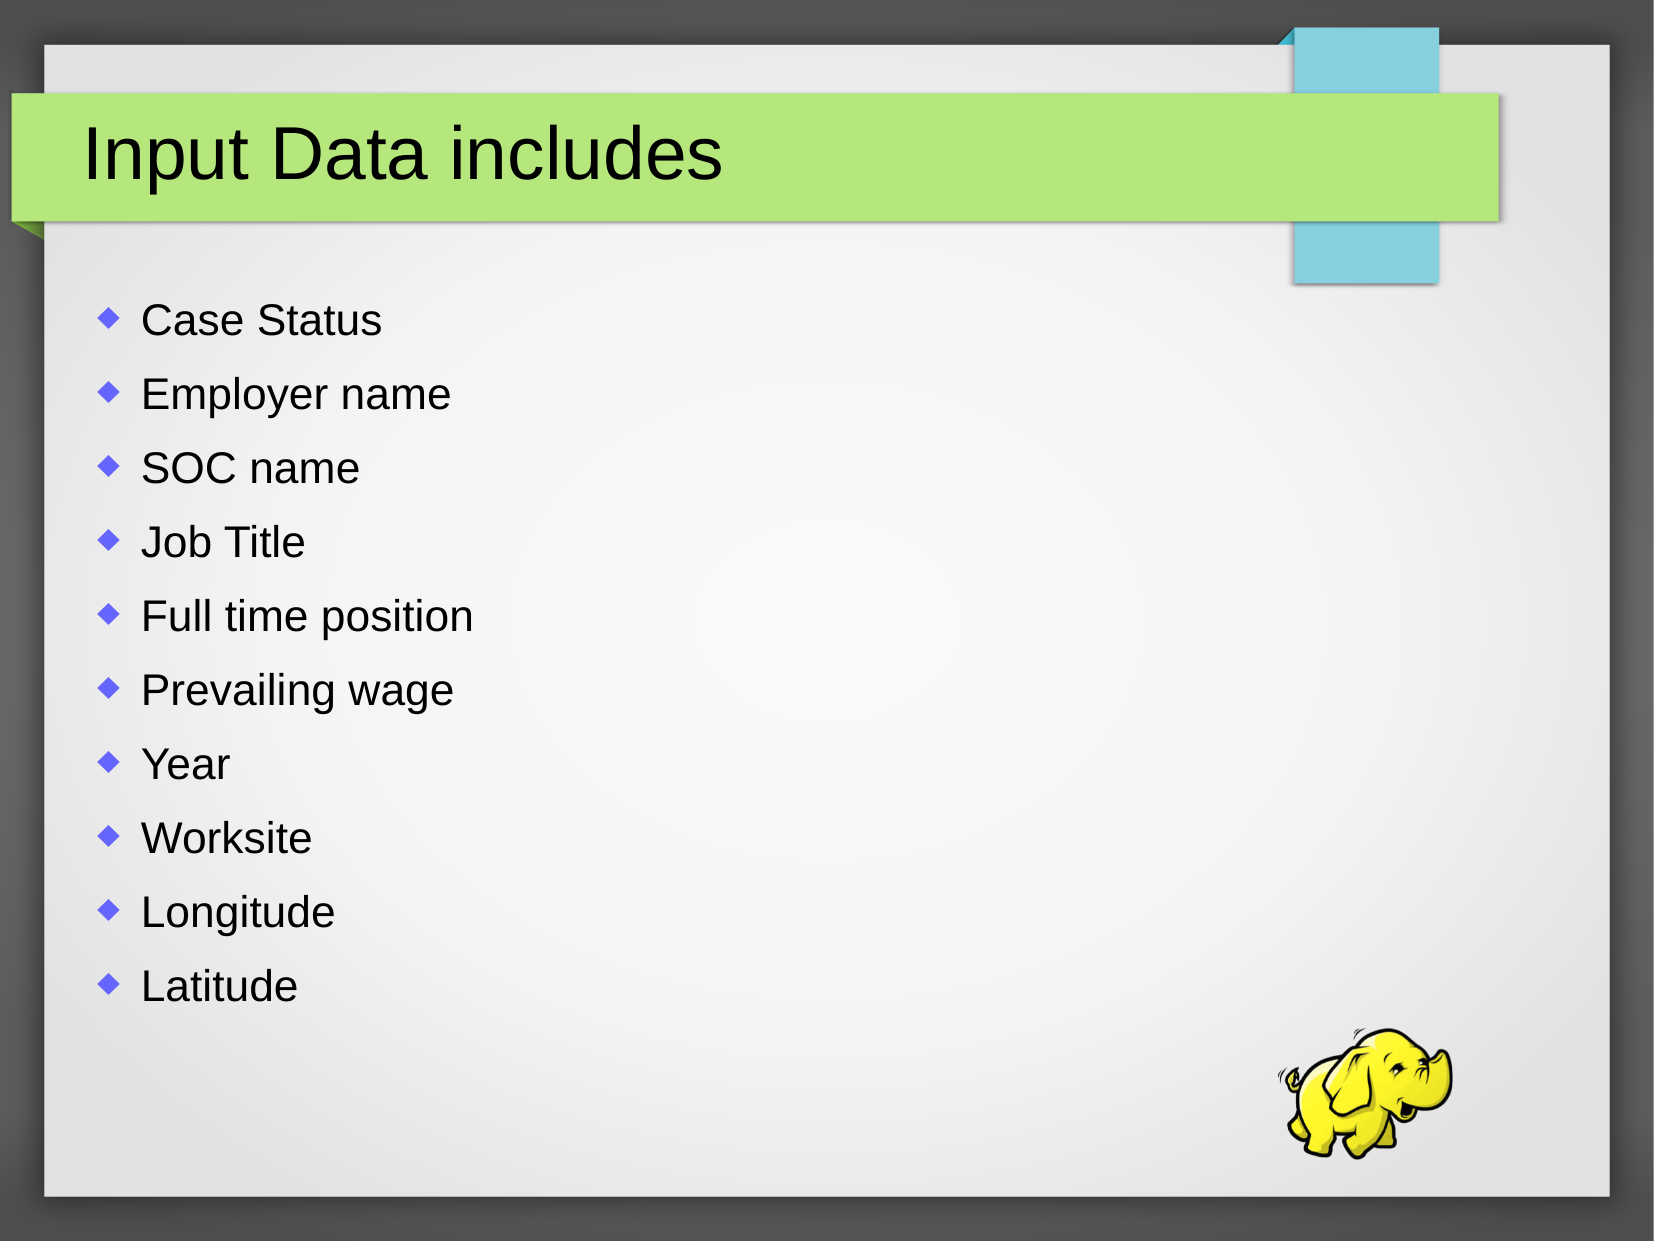

# Input Data includes
Case Status
Employer name
SOC name
Job Title
Full time position
Prevailing wage
Year
Worksite
Longitude
Latitude